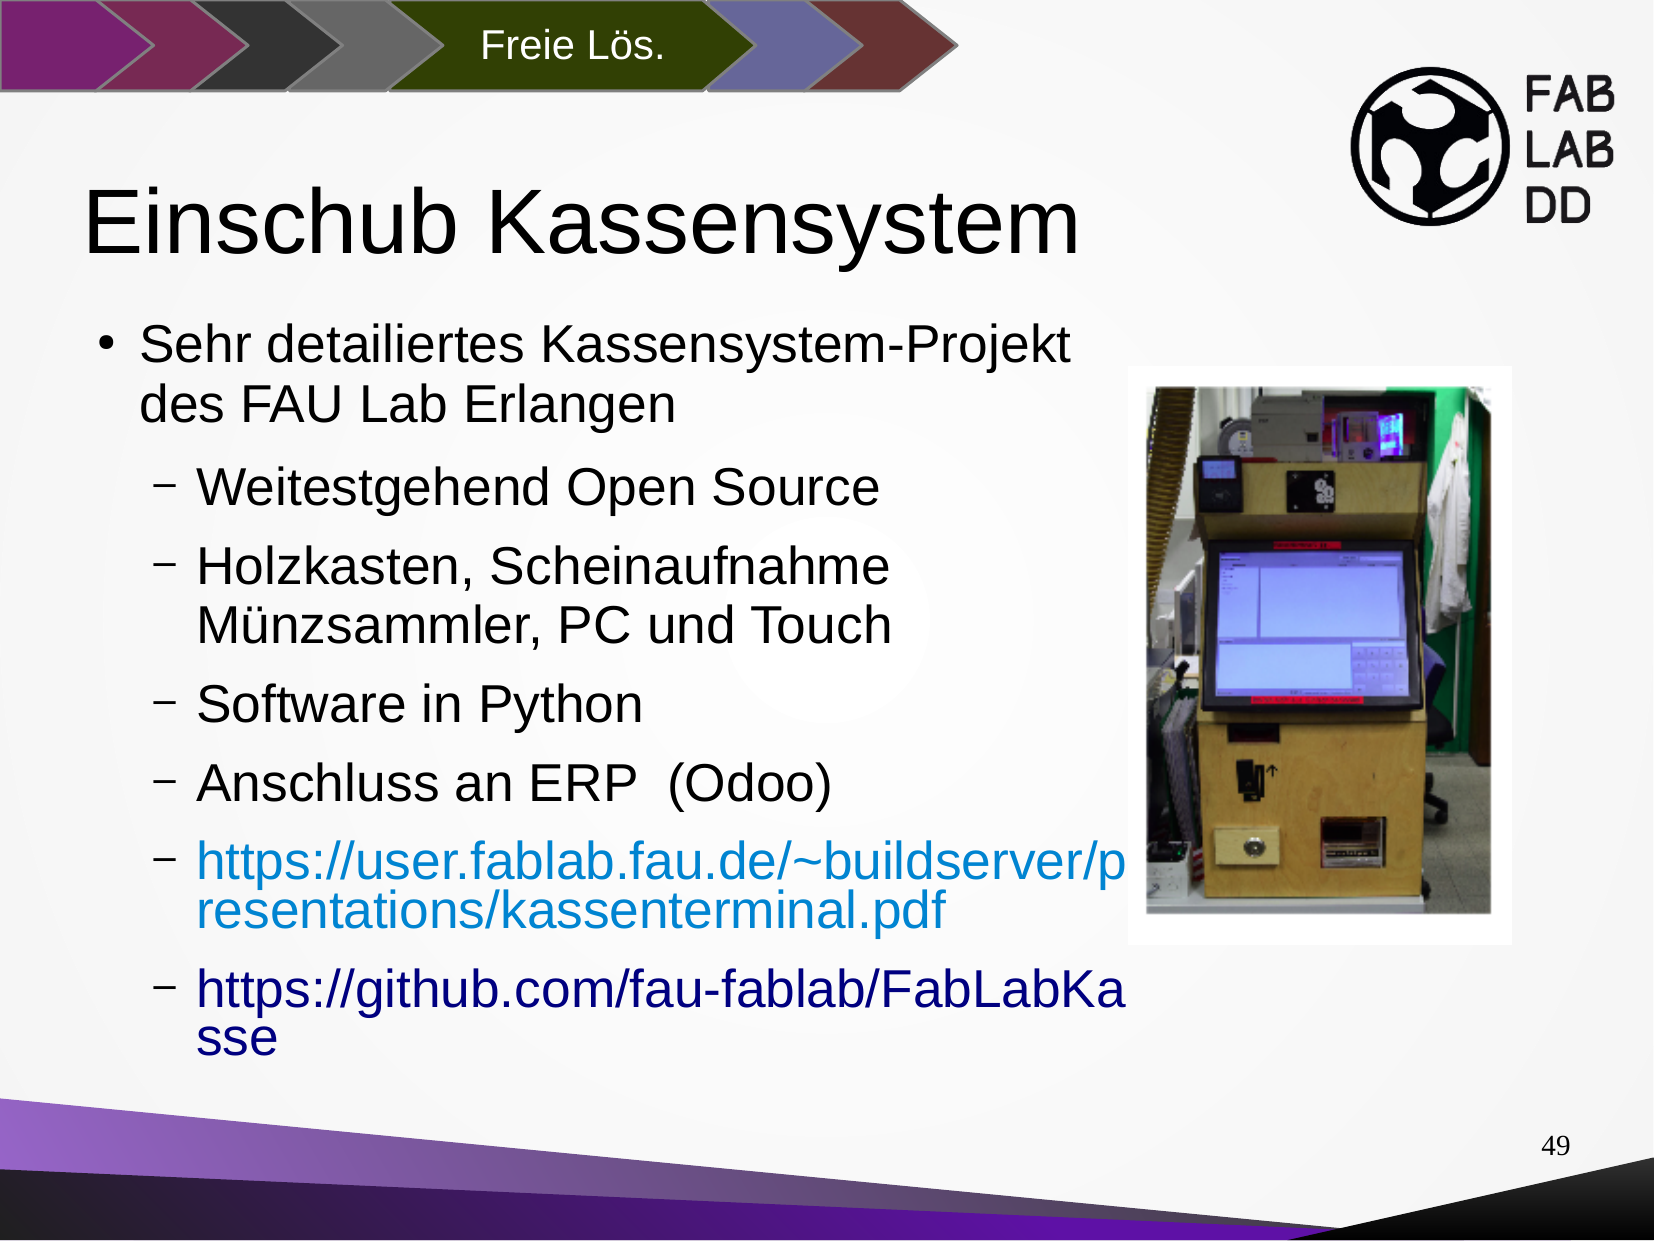

Freie Lös.
# Einschub Kassensystem
Sehr detailiertes Kassensystem-Projekt
des FAU Lab Erlangen
Weitestgehend Open Source
Holzkasten, Scheinaufnahme
Münzsammler, PC und Touch
Software in Python
Anschluss an ERP (Odoo)
https://user.fablab.fau.de/~buildserver/presentations/kassenterminal.pdf
https://github.com/fau-fablab/FabLabKasse